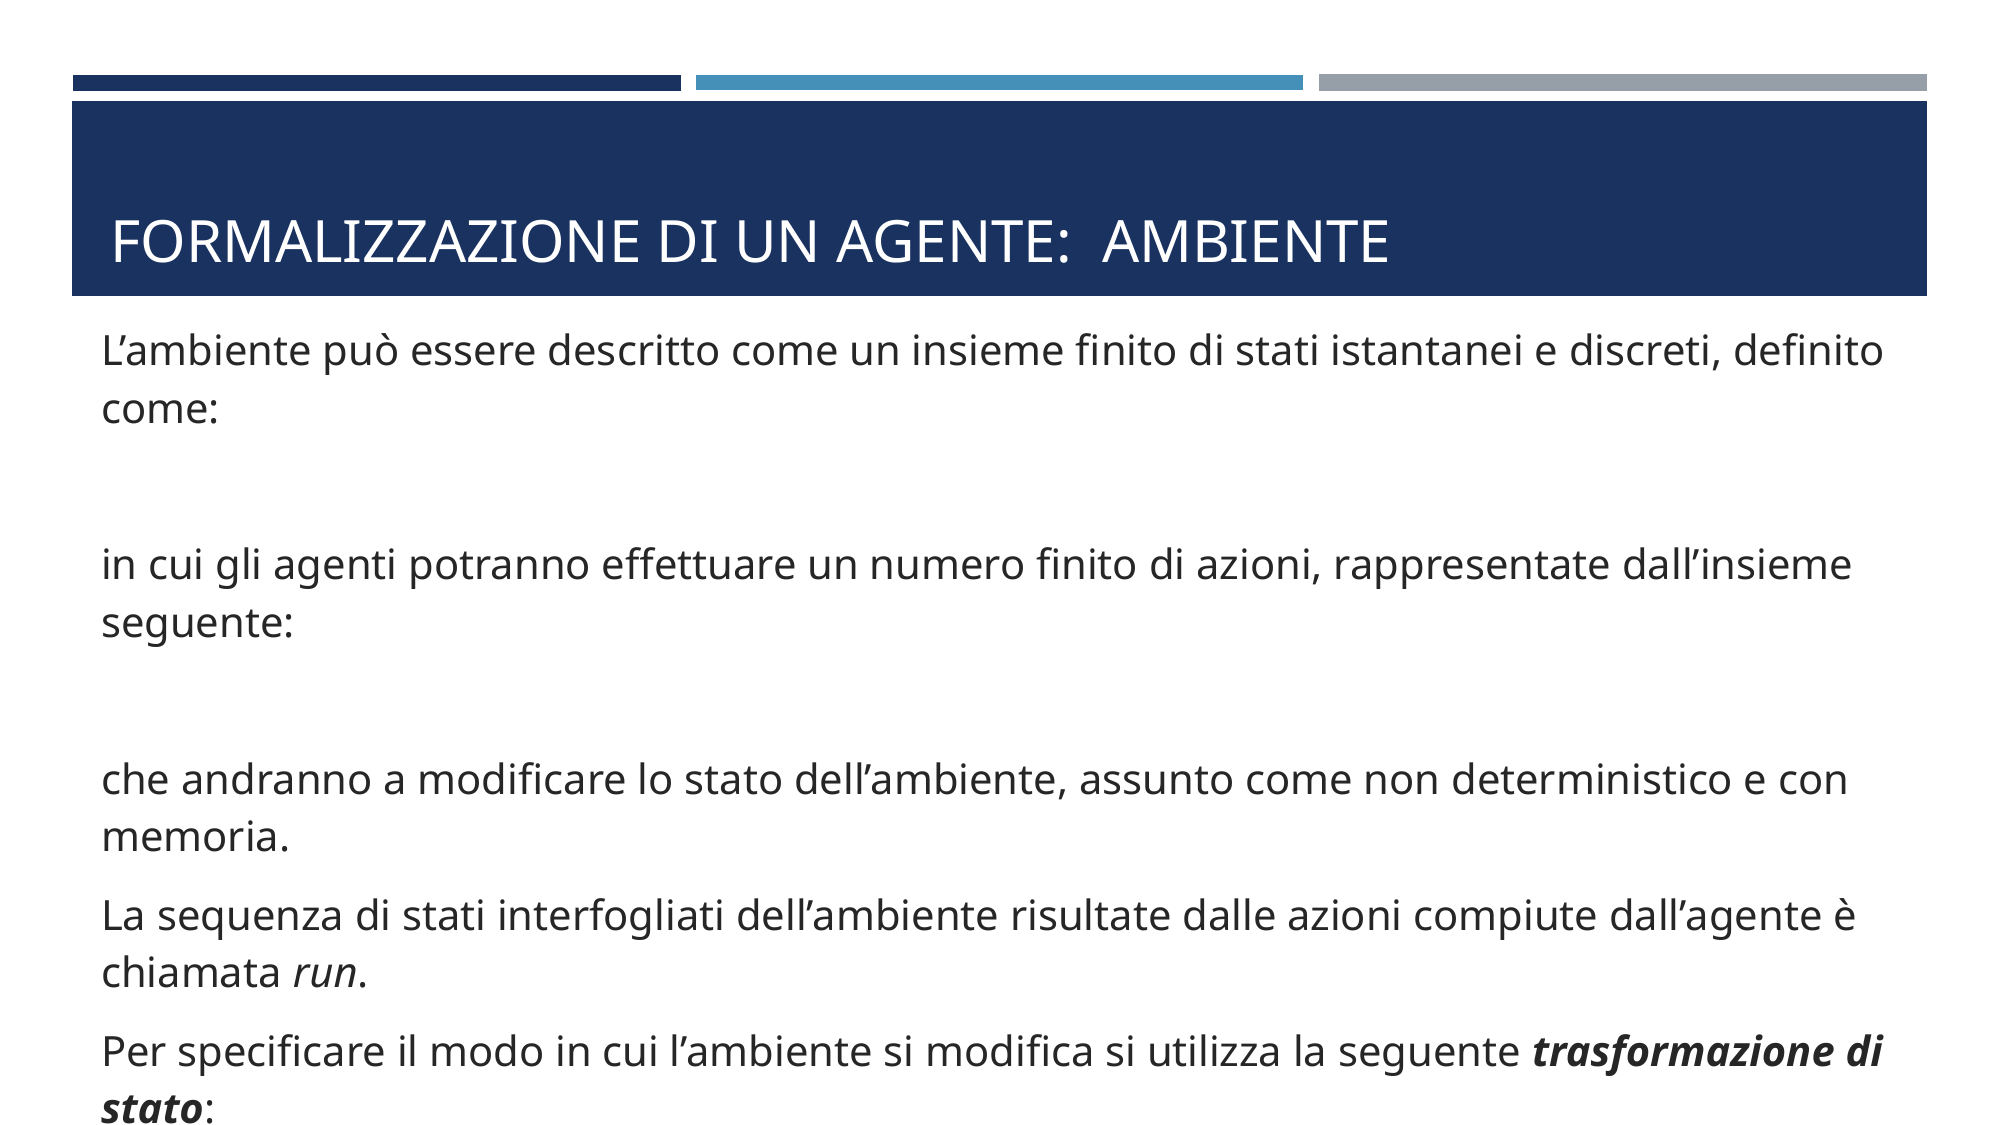

# Formalizzazione di un agente: Ambiente
L’ambiente può essere descritto come un insieme finito di stati istantanei e discreti, definito come:
in cui gli agenti potranno effettuare un numero finito di azioni, rappresentate dall’insieme seguente:
che andranno a modificare lo stato dell’ambiente, assunto come non deterministico e con memoria.
La sequenza di stati interfogliati dell’ambiente risultate dalle azioni compiute dall’agente è chiamata run.
Per specificare il modo in cui l’ambiente si modifica si utilizza la seguente trasformazione di stato:
dove è l’insieme di tutte le possibili sequenze finite di e , mentre è il sottoinsieme delle sequenze che si sono concluse a seguito del compimento di un’azione.